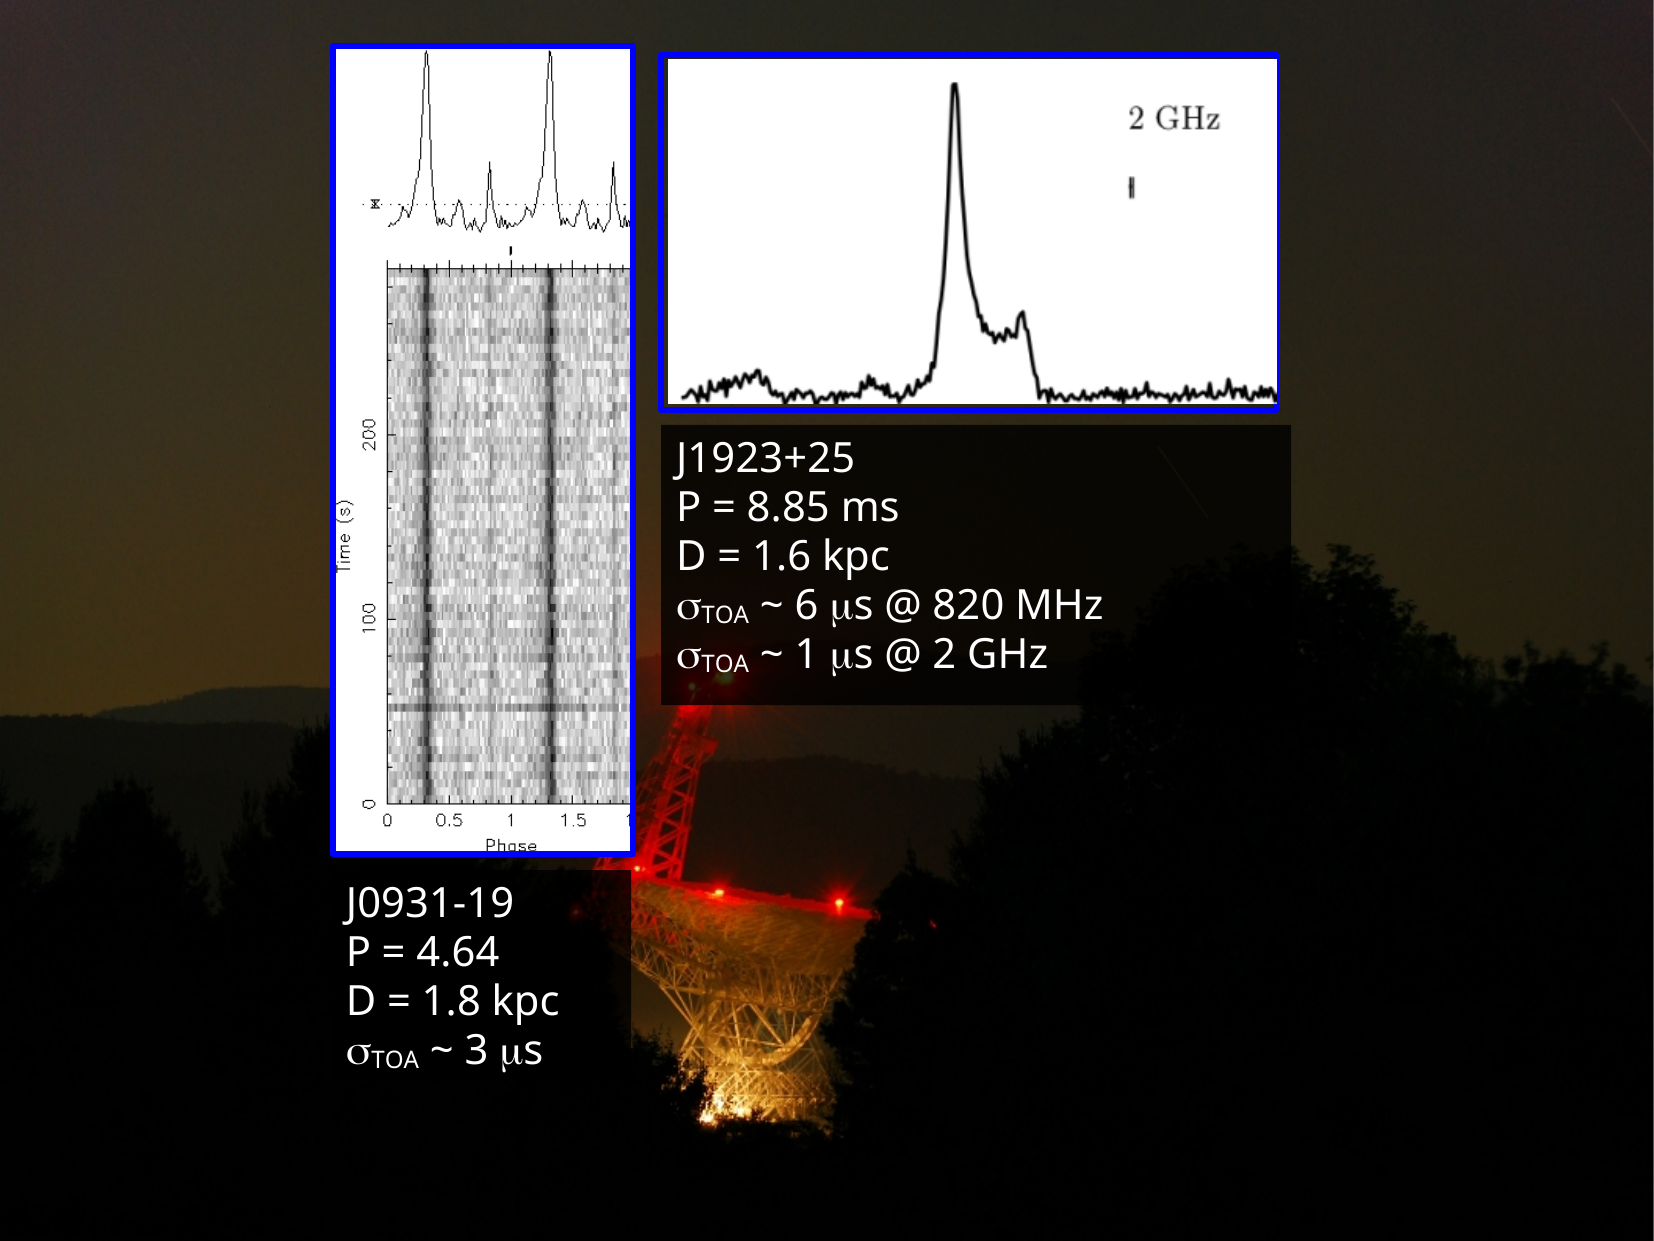

J1923+25
P = 8.85 ms
D = 1.6 kpc
sTOA ~ 6 ms @ 820 MHz
sTOA ~ 1 ms @ 2 GHz
J0931-19
P = 4.64
D = 1.8 kpc
sTOA ~ 3 ms